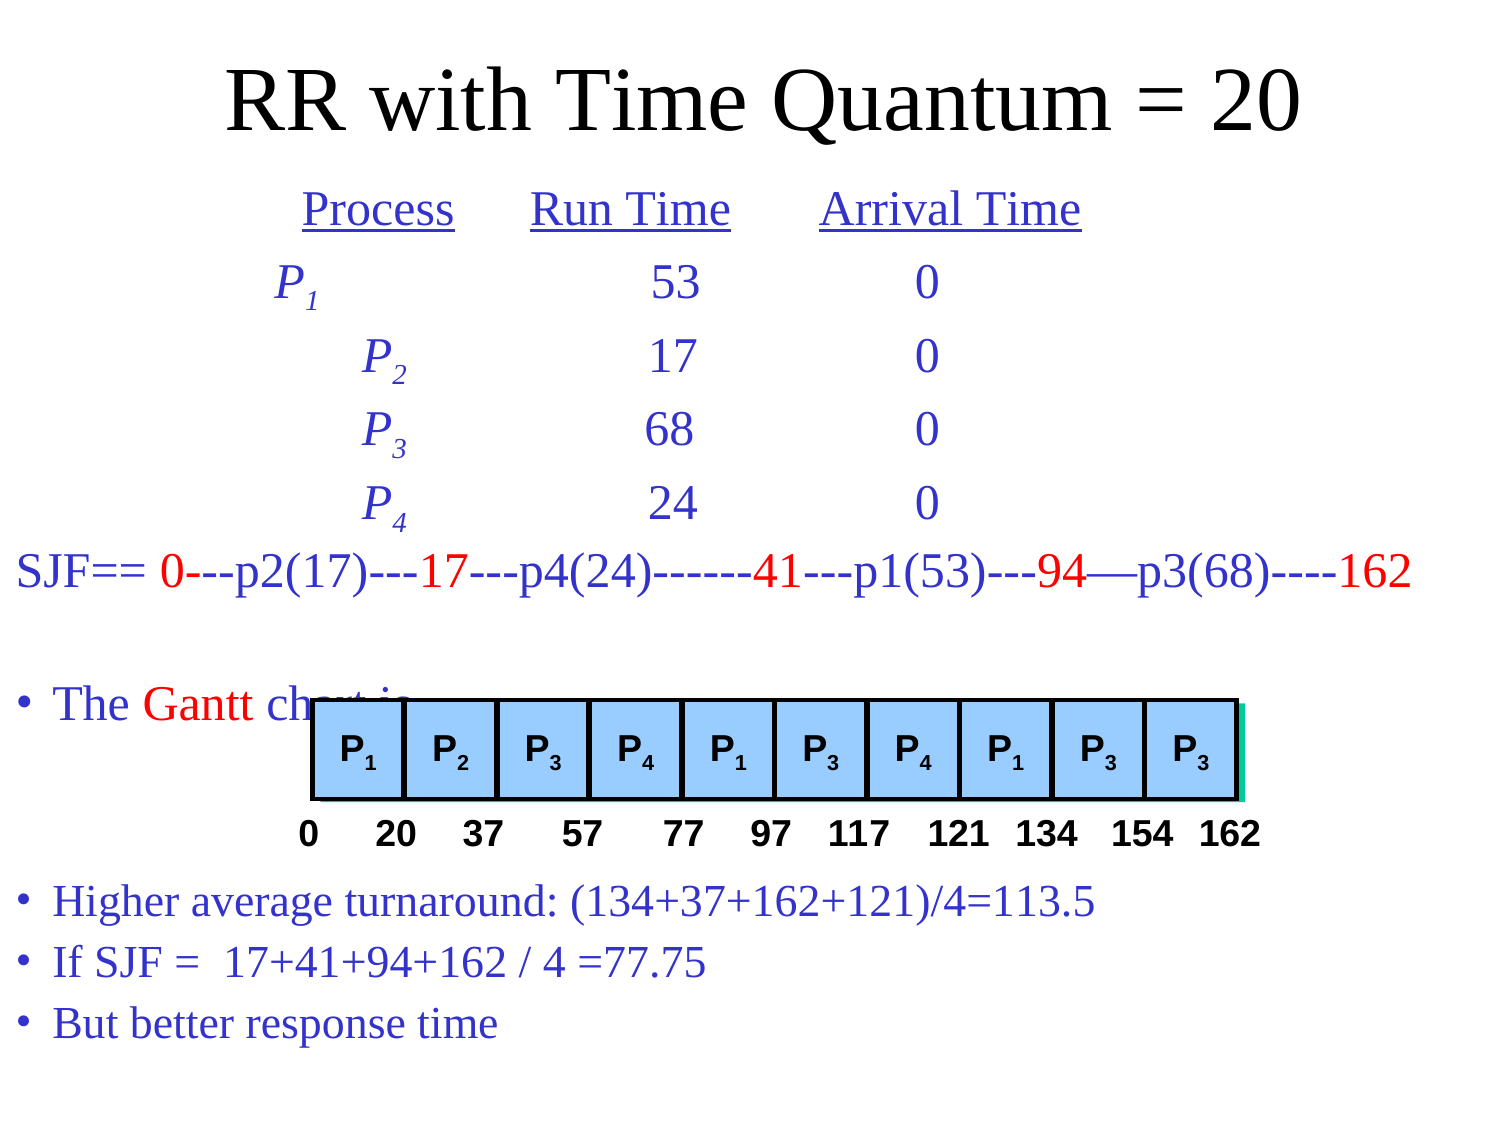

RR with Time Quantum = 20
		Process	 Run Time Arrival Time
		P1 	 53		0
		 P2	 17		0
		 P3	68		0
		 P4	 24		0
SJF== 0---p2(17)---17---p4(24)------41---p1(53)---94—p3(68)----162
The Gantt chart is
Higher average turnaround: (134+37+162+121)/4=113.5
If SJF = 17+41+94+162 / 4 =77.75
But better response time
P1
P2
P3
P4
P1
P3
P4
P1
P3
P3
0
20
37
57
77
97
117
121
134
154
162